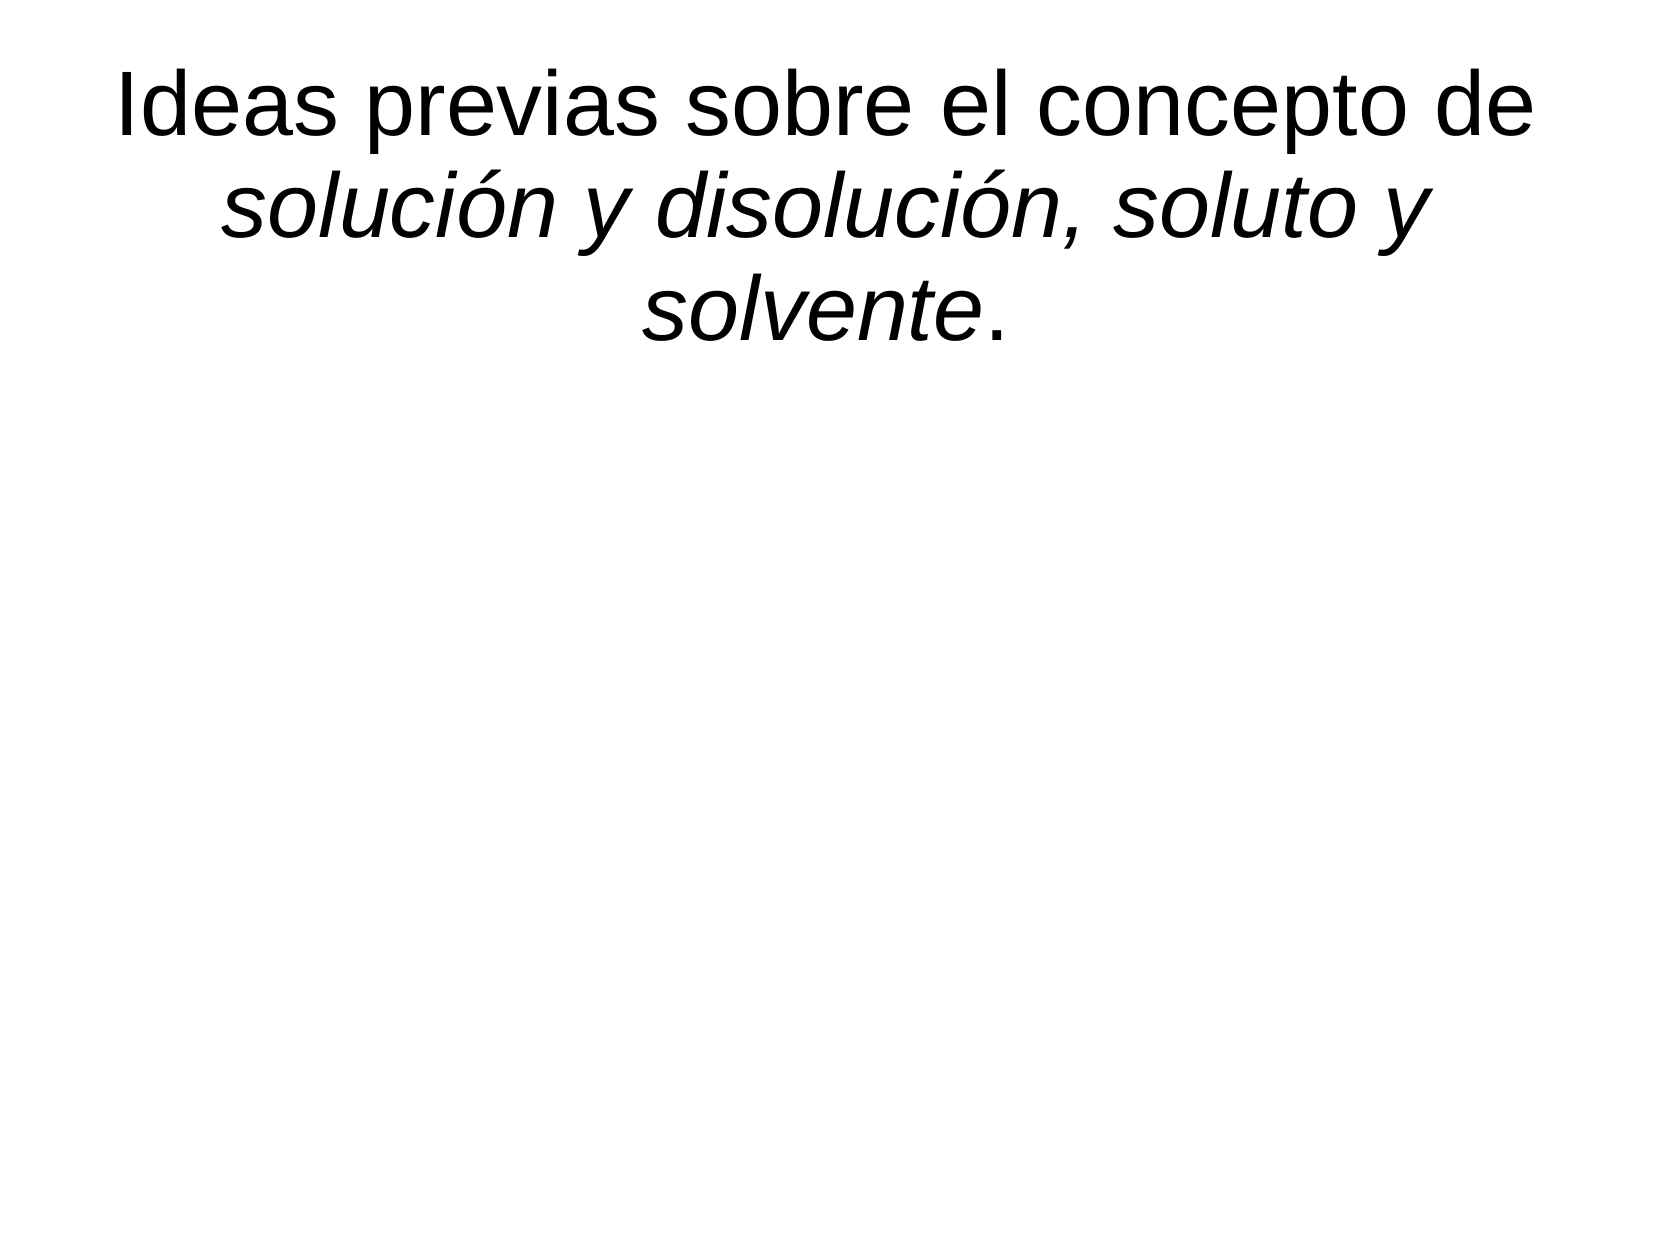

# Ideas previas sobre el concepto de solución y disolución, soluto y solvente.